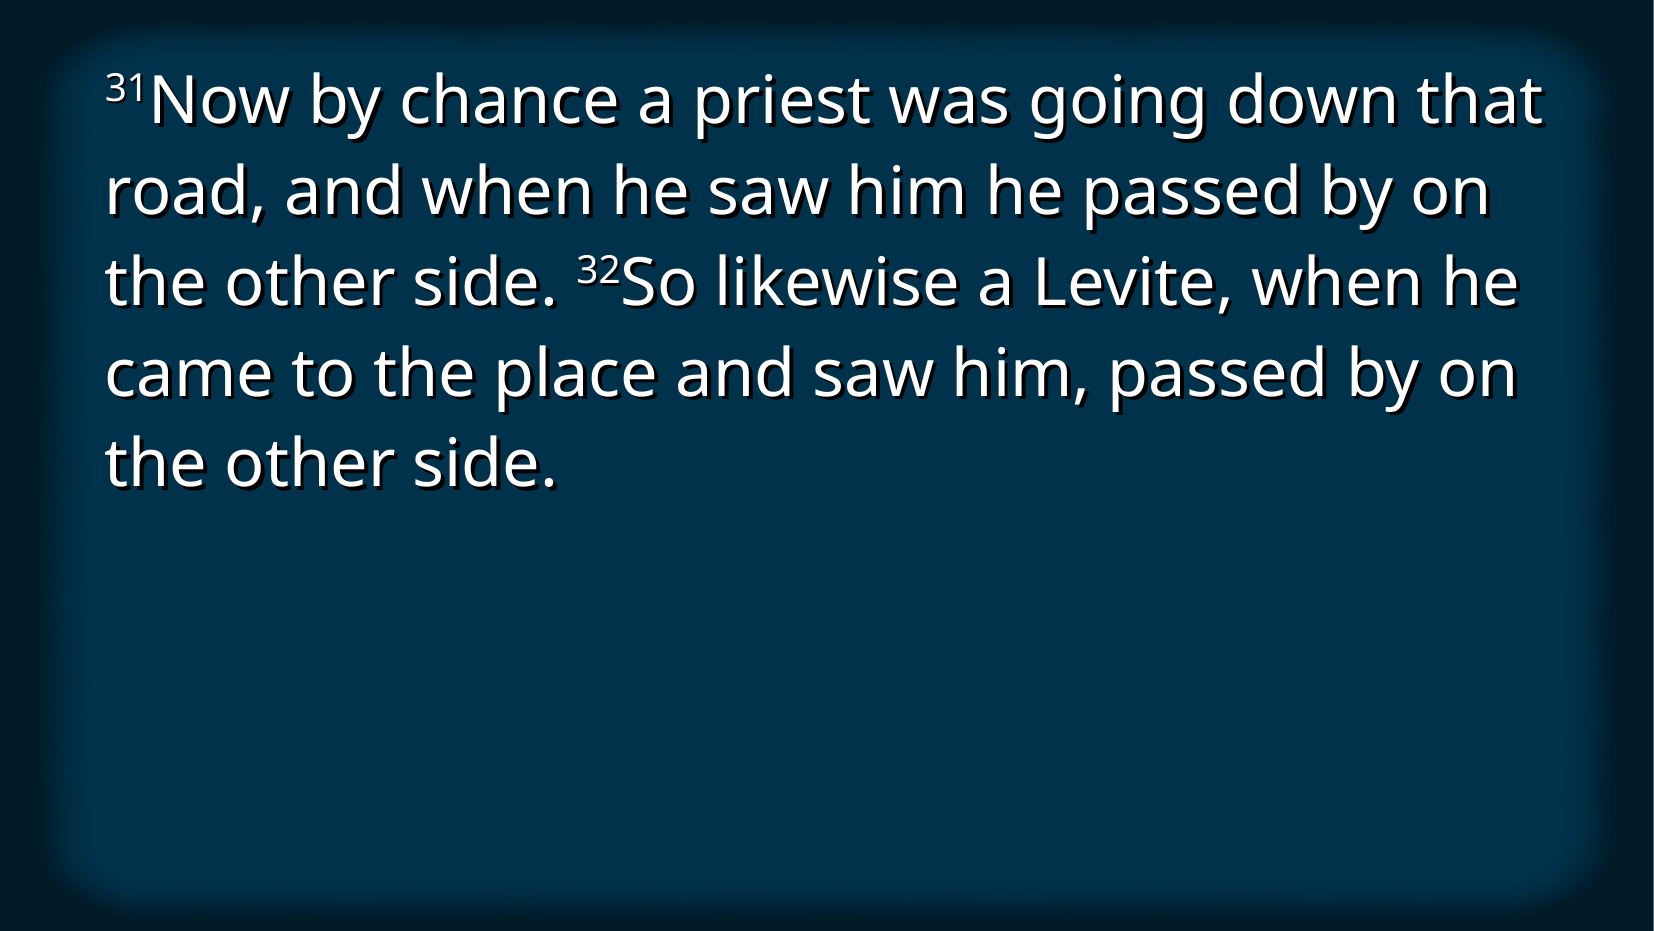

31Now by chance a priest was going down that road, and when he saw him he passed by on the other side. 32So likewise a Levite, when he came to the place and saw him, passed by on the other side.